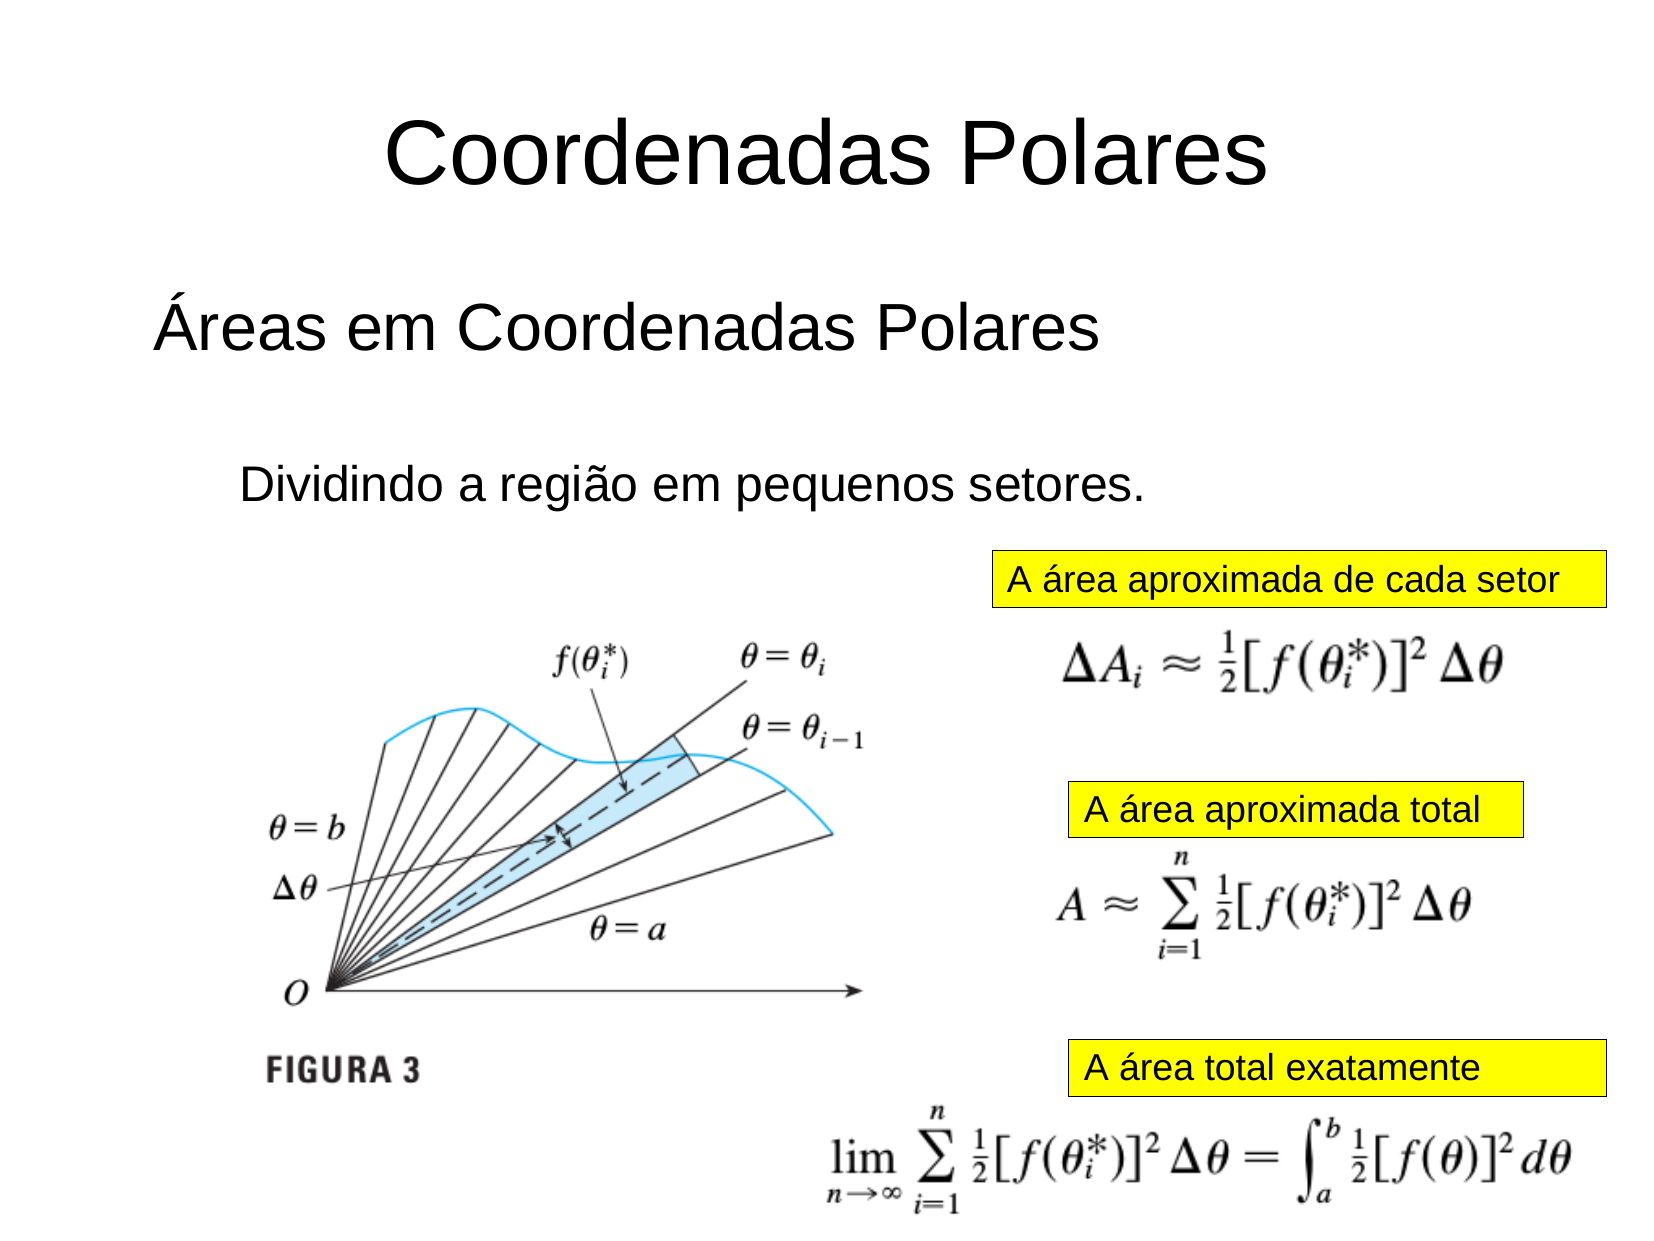

# Coordenadas Polares
Áreas em Coordenadas Polares
Dividindo a região em pequenos setores.
A área aproximada de cada setor
A área aproximada total
A área total exatamente